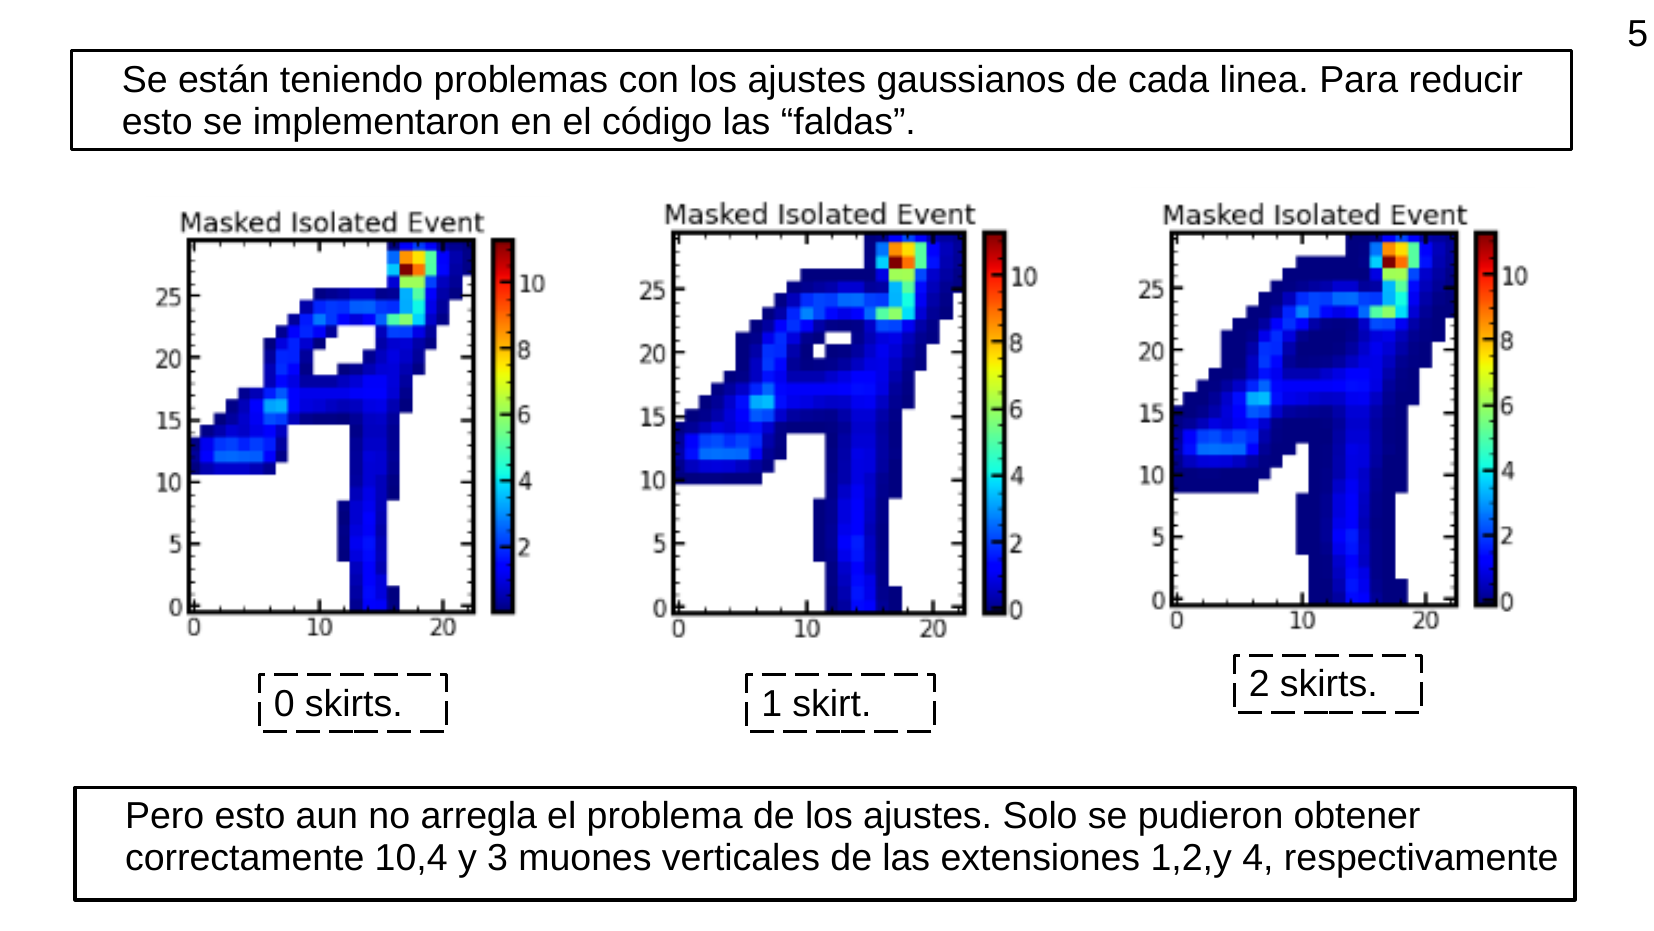

Se están teniendo problemas con los ajustes gaussianos de cada linea. Para reducir esto se implementaron en el código las “faldas”.
2 skirts.
0 skirts.
1 skirt.
Pero esto aun no arregla el problema de los ajustes. Solo se pudieron obtener correctamente 10,4 y 3 muones verticales de las extensiones 1,2,y 4, respectivamente